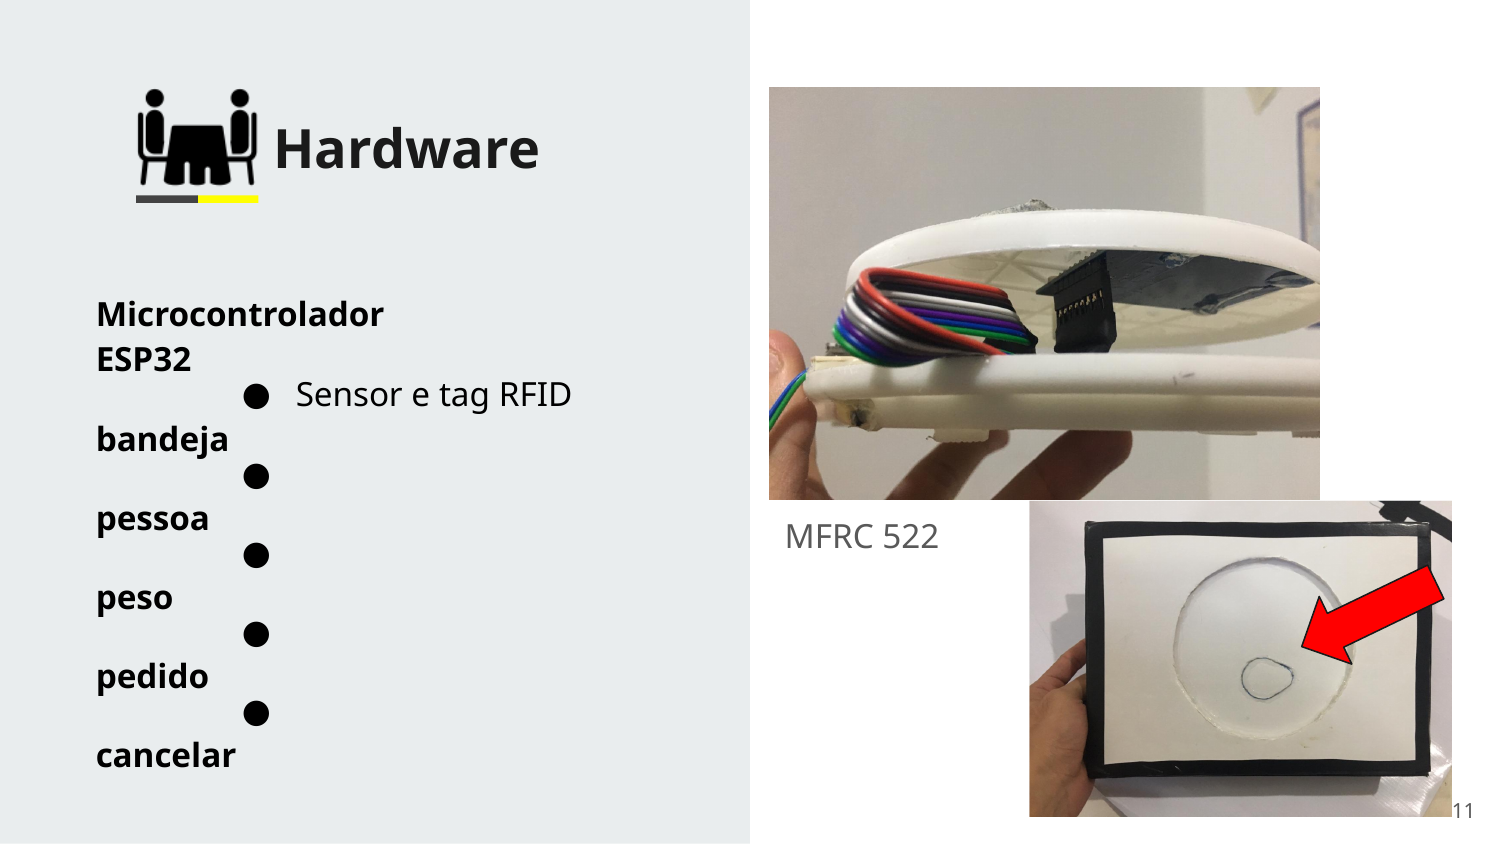

Hardware
# Microcontrolador ESP32
bandeja
pessoa
peso
pedido
cancelar
Sensor e tag RFID
MFRC 522